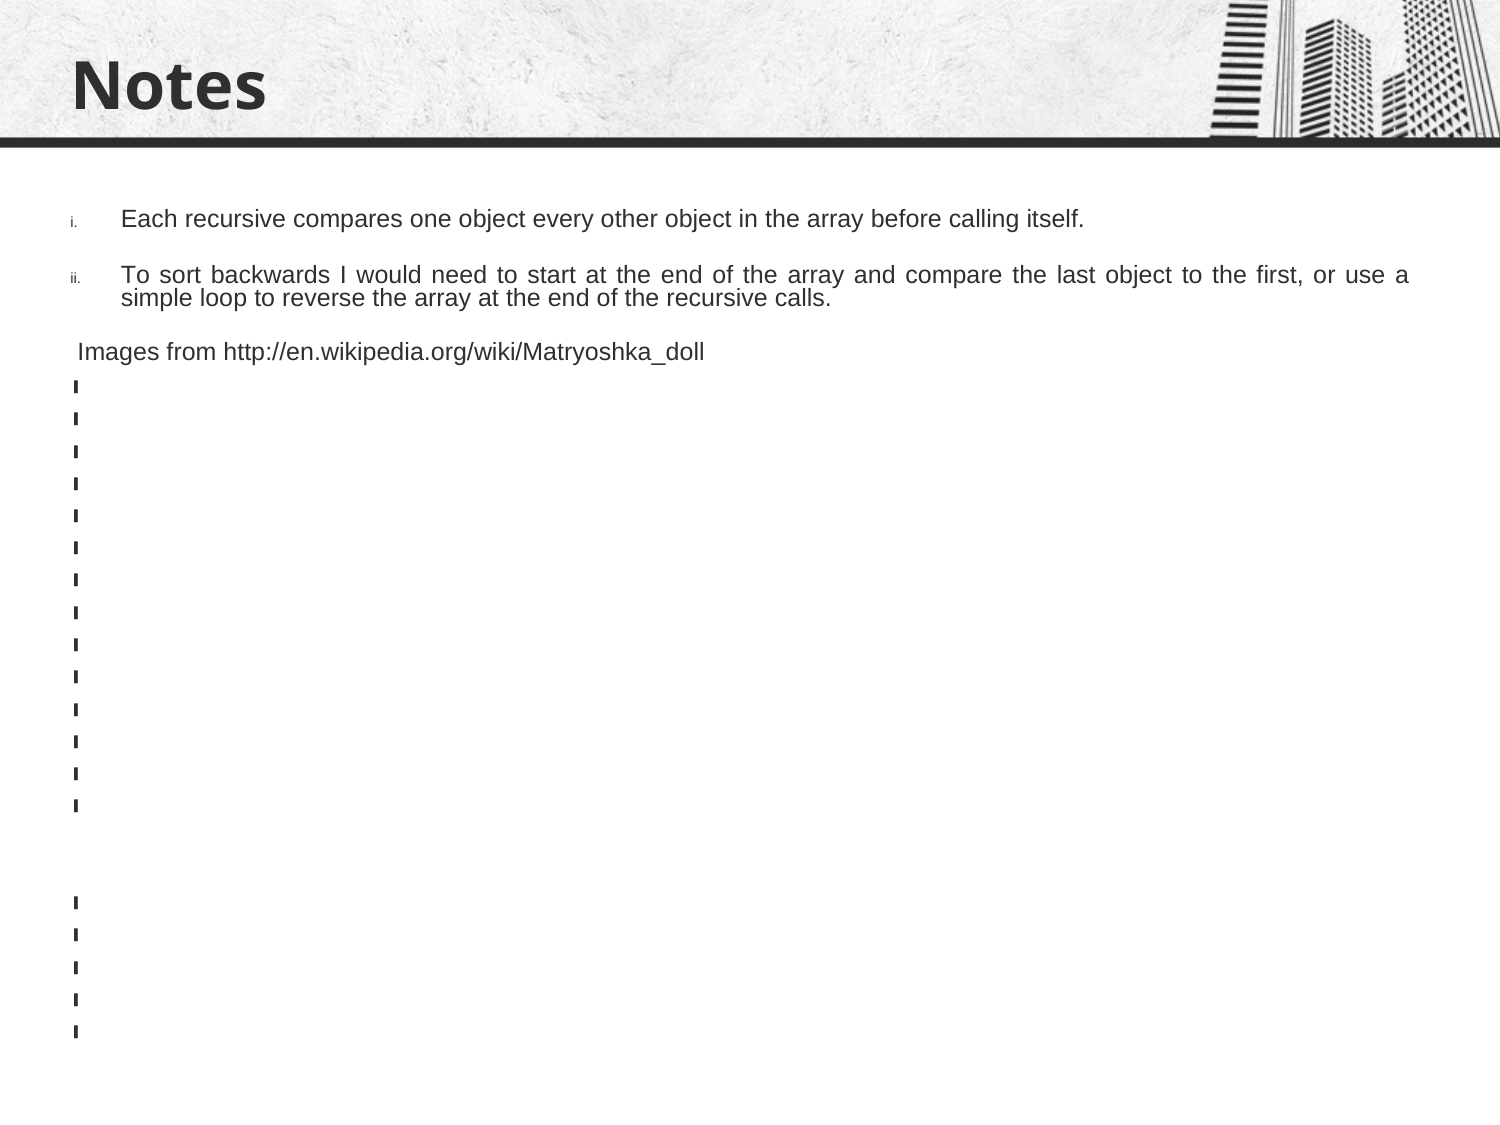

# Notes
Each recursive compares one object every other object in the array before calling itself.
To sort backwards I would need to start at the end of the array and compare the last object to the first, or use a simple loop to reverse the array at the end of the recursive calls.
 Images from http://en.wikipedia.org/wiki/Matryoshka_doll
 if (b == null) { b = new Item[item.length];}
 if (c == item.length) {
 for (int i = 0, j = item.length - 1; i < item.length - 1; i++,j--) {
 Item tmp = b[j];
 b[j] = b[i];
 b[i] = tmp;
 }
 return null;
 }
 for (int i = 0; i <= c; i++) {
 if (item[i].getName().compareTo(item[c].getName()) > 0) {
 Item s1 = item[i];
 Item s2 = item[c];
 item[c] = s1;
 item[i] = s2;
 b[c] = item[i];
 b[i] = item[c];
 } else { b[i] = item[i];}
 }
 sortName(item, c+1, b);
 return b